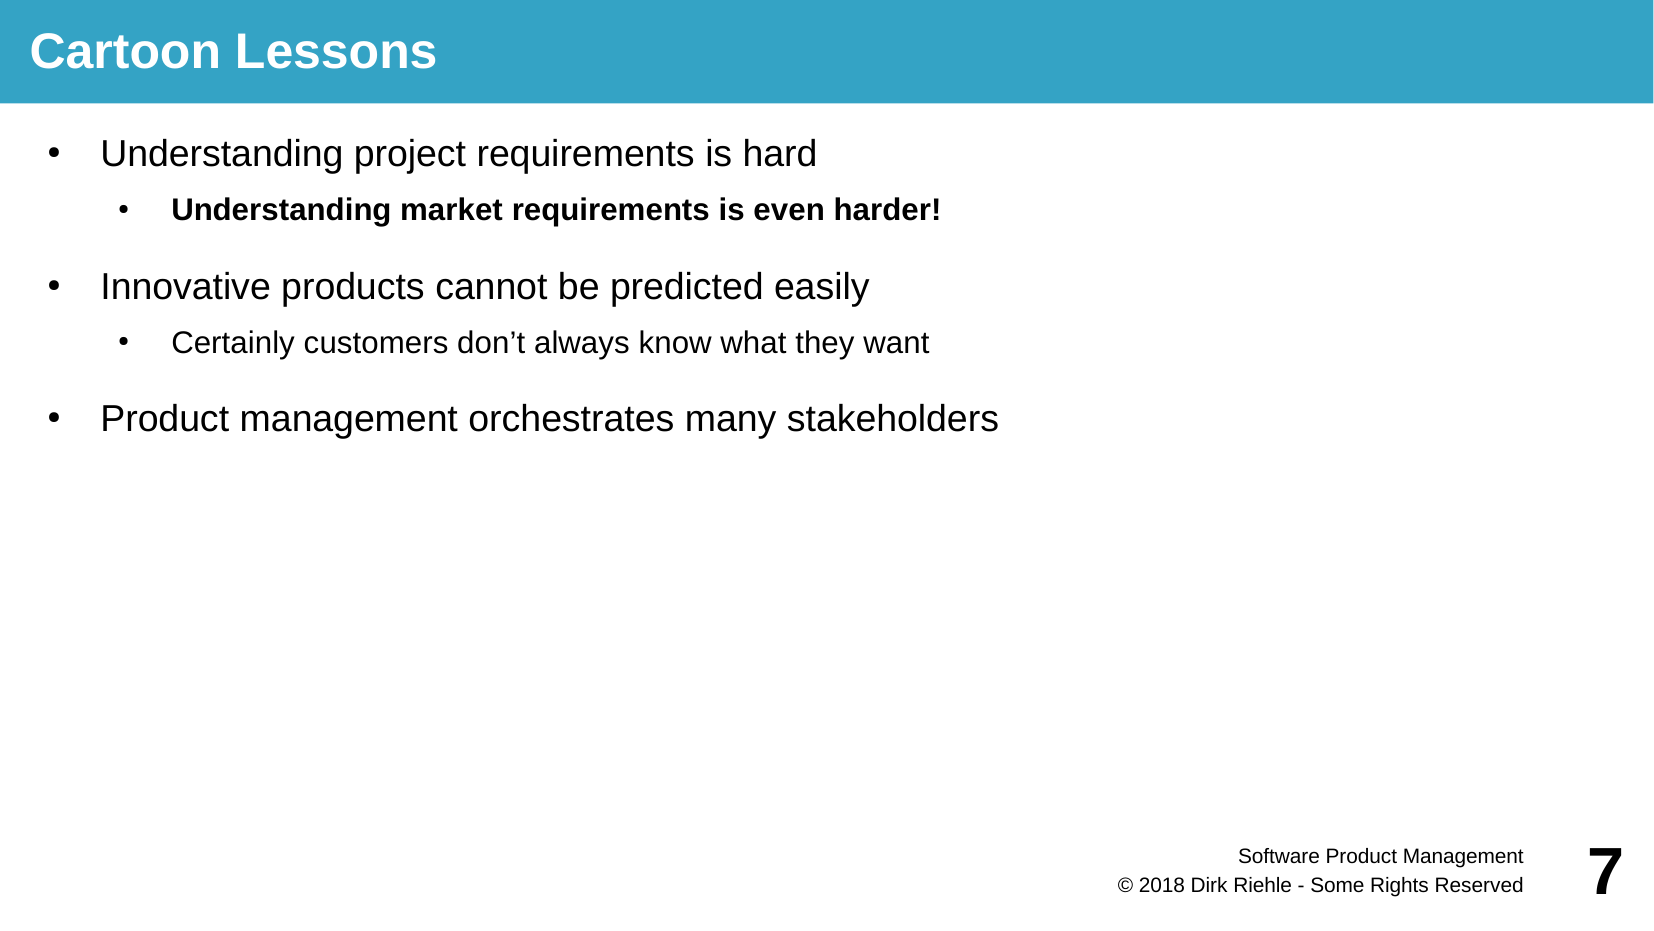

# Cartoon Lessons
Understanding project requirements is hard
Understanding market requirements is even harder!
Innovative products cannot be predicted easily
Certainly customers don’t always know what they want
Product management orchestrates many stakeholders
Software Product Management
7
© 2018 Dirk Riehle - Some Rights Reserved